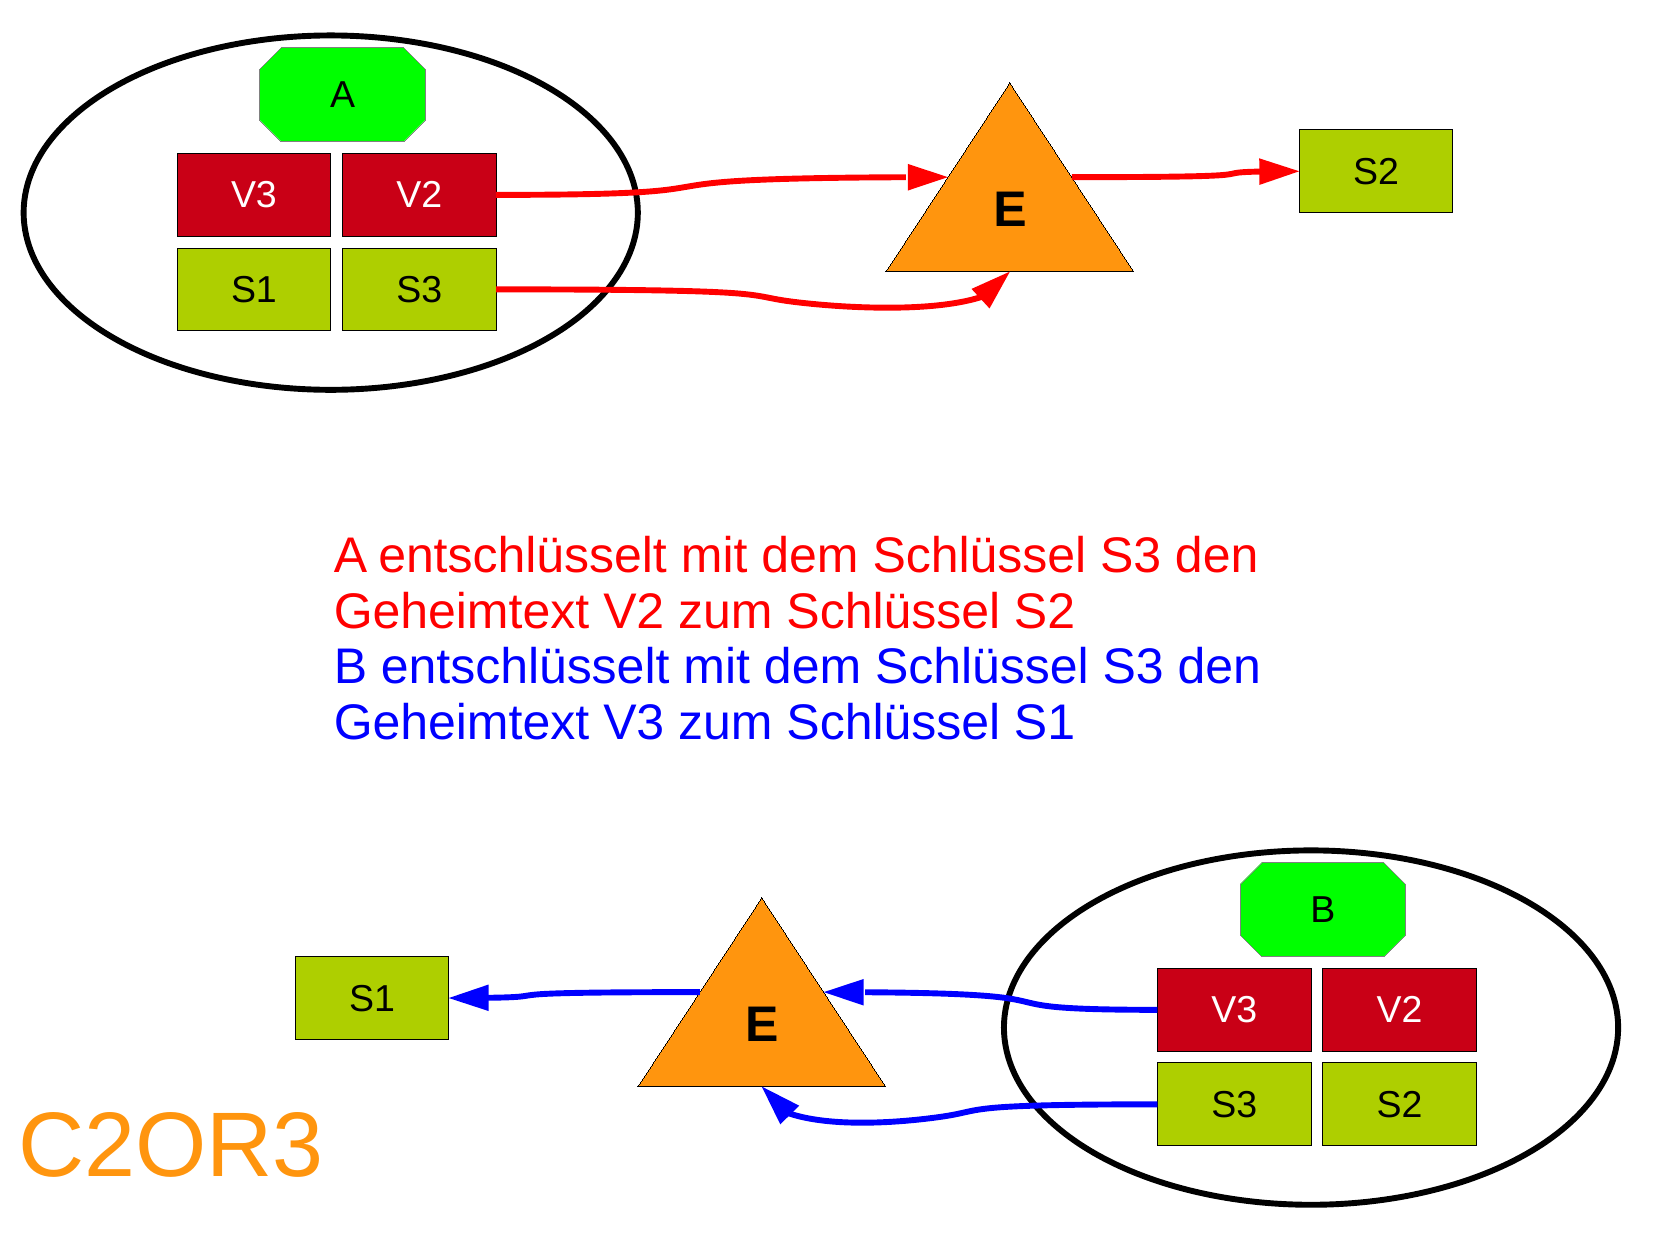

A
E
S2
V3
V2
S1
S3
A entschlüsselt mit dem Schlüssel S3 den Geheimtext V2 zum Schlüssel S2
B entschlüsselt mit dem Schlüssel S3 den Geheimtext V3 zum Schlüssel S1
B
E
S1
V3
V2
S2
C2OR3
S3